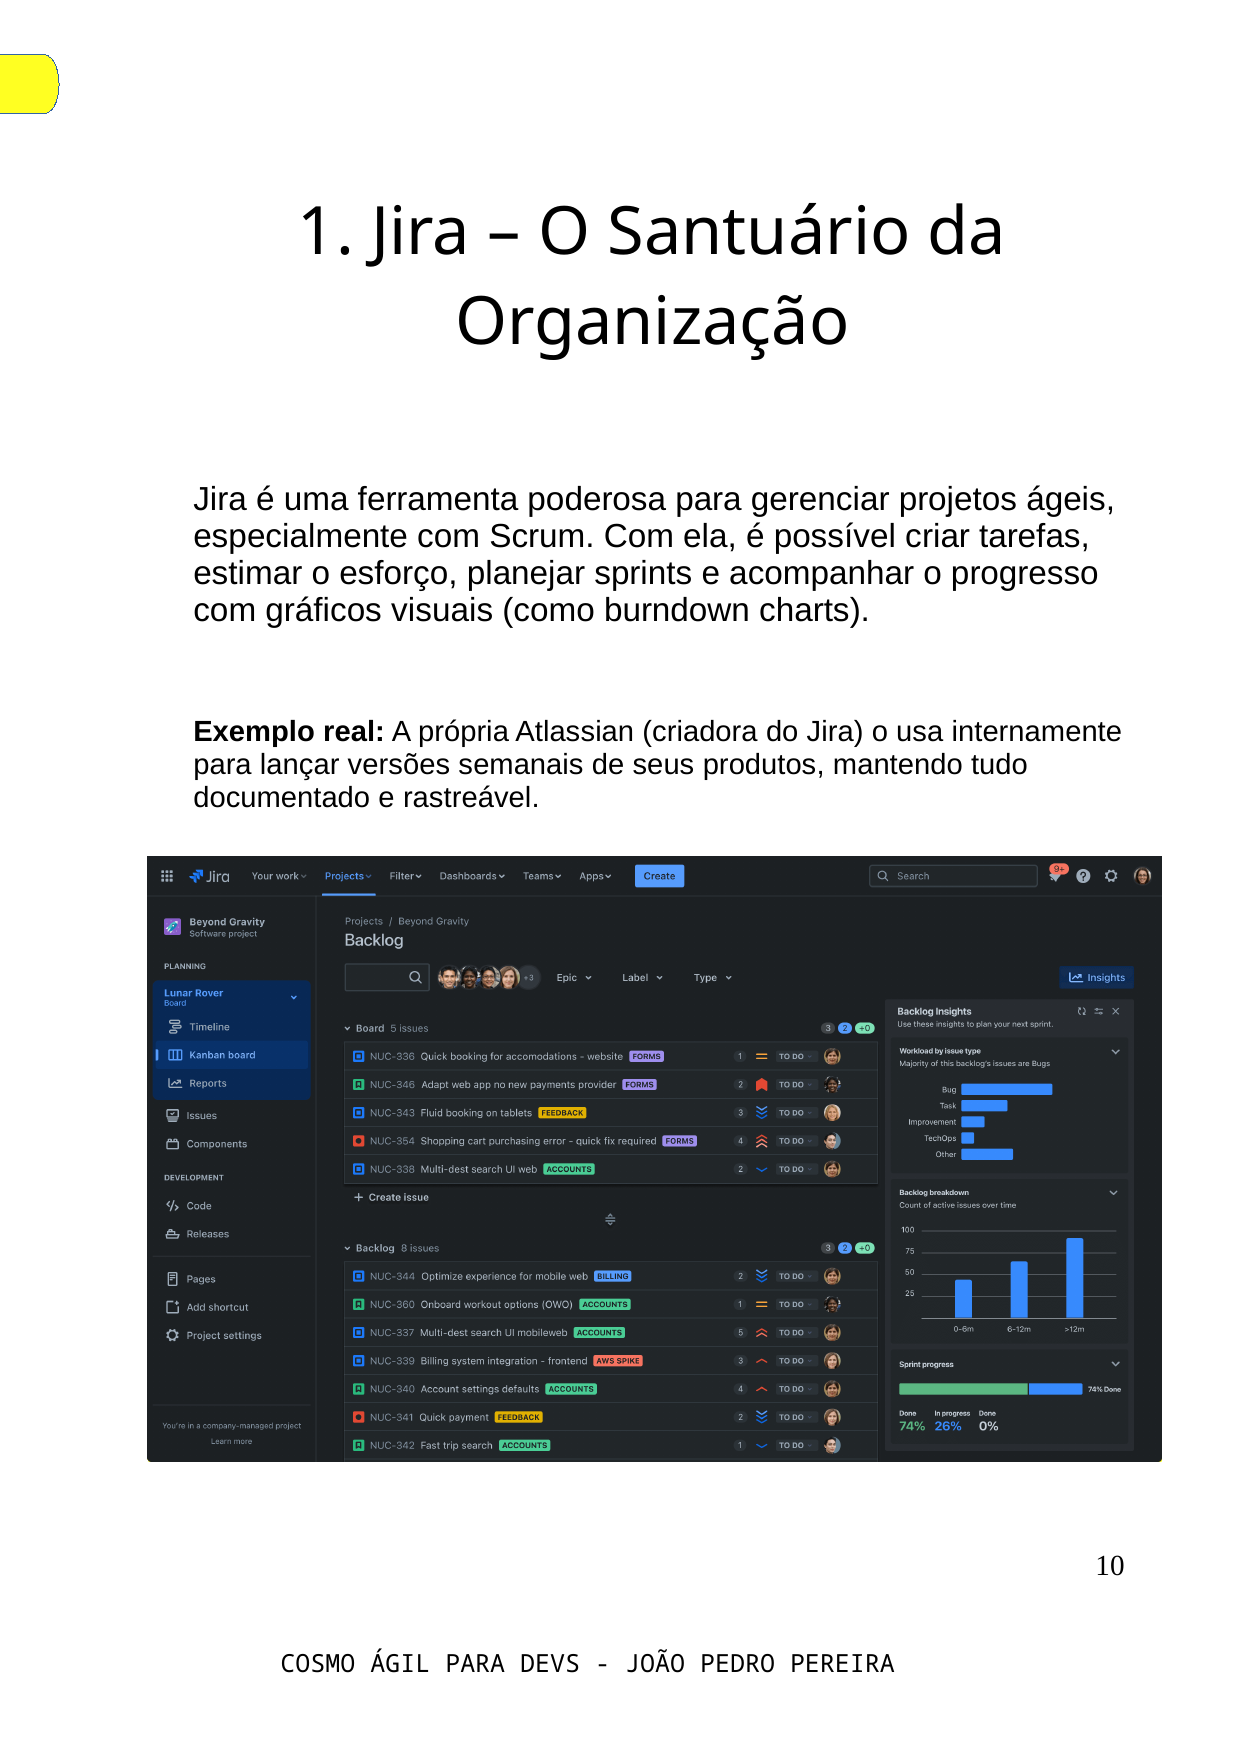

1. Jira – O Santuário da Organização
# Jira é uma ferramenta poderosa para gerenciar projetos ágeis, especialmente com Scrum. Com ela, é possível criar tarefas, estimar o esforço, planejar sprints e acompanhar o progresso com gráficos visuais (como burndown charts).
Exemplo real: A própria Atlassian (criadora do Jira) o usa internamente para lançar versões semanais de seus produtos, mantendo tudo documentado e rastreável.
10
COSMO ÁGIL PARA DEVS - JOÃO PEDRO PEREIRA